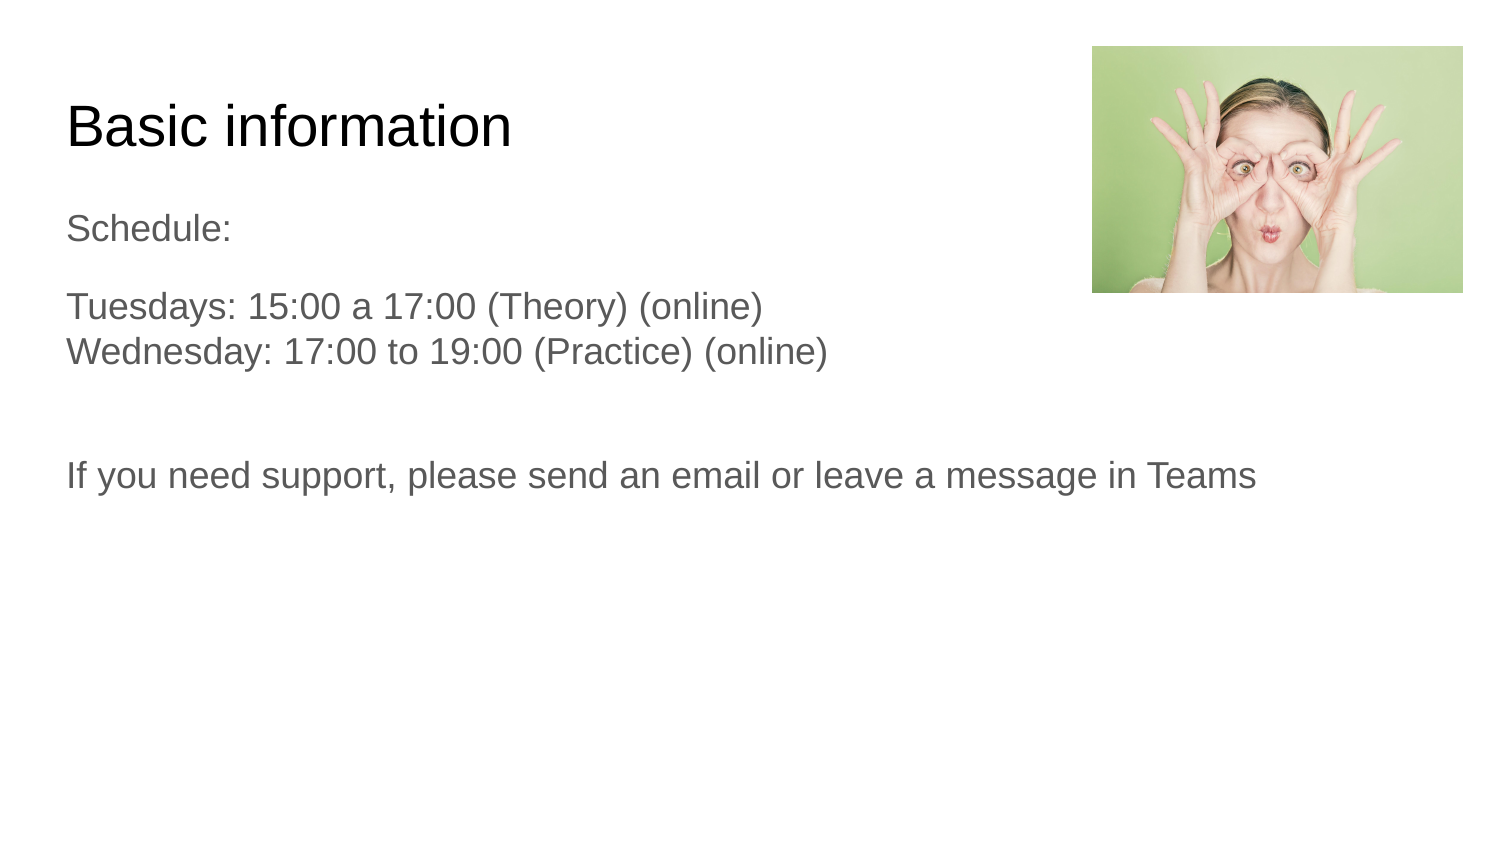

# Basic information
Schedule:
Tuesdays: 15:00 a 17:00 (Theory) (online)
Wednesday: 17:00 to 19:00 (Practice) (online)
If you need support, please send an email or leave a message in Teams